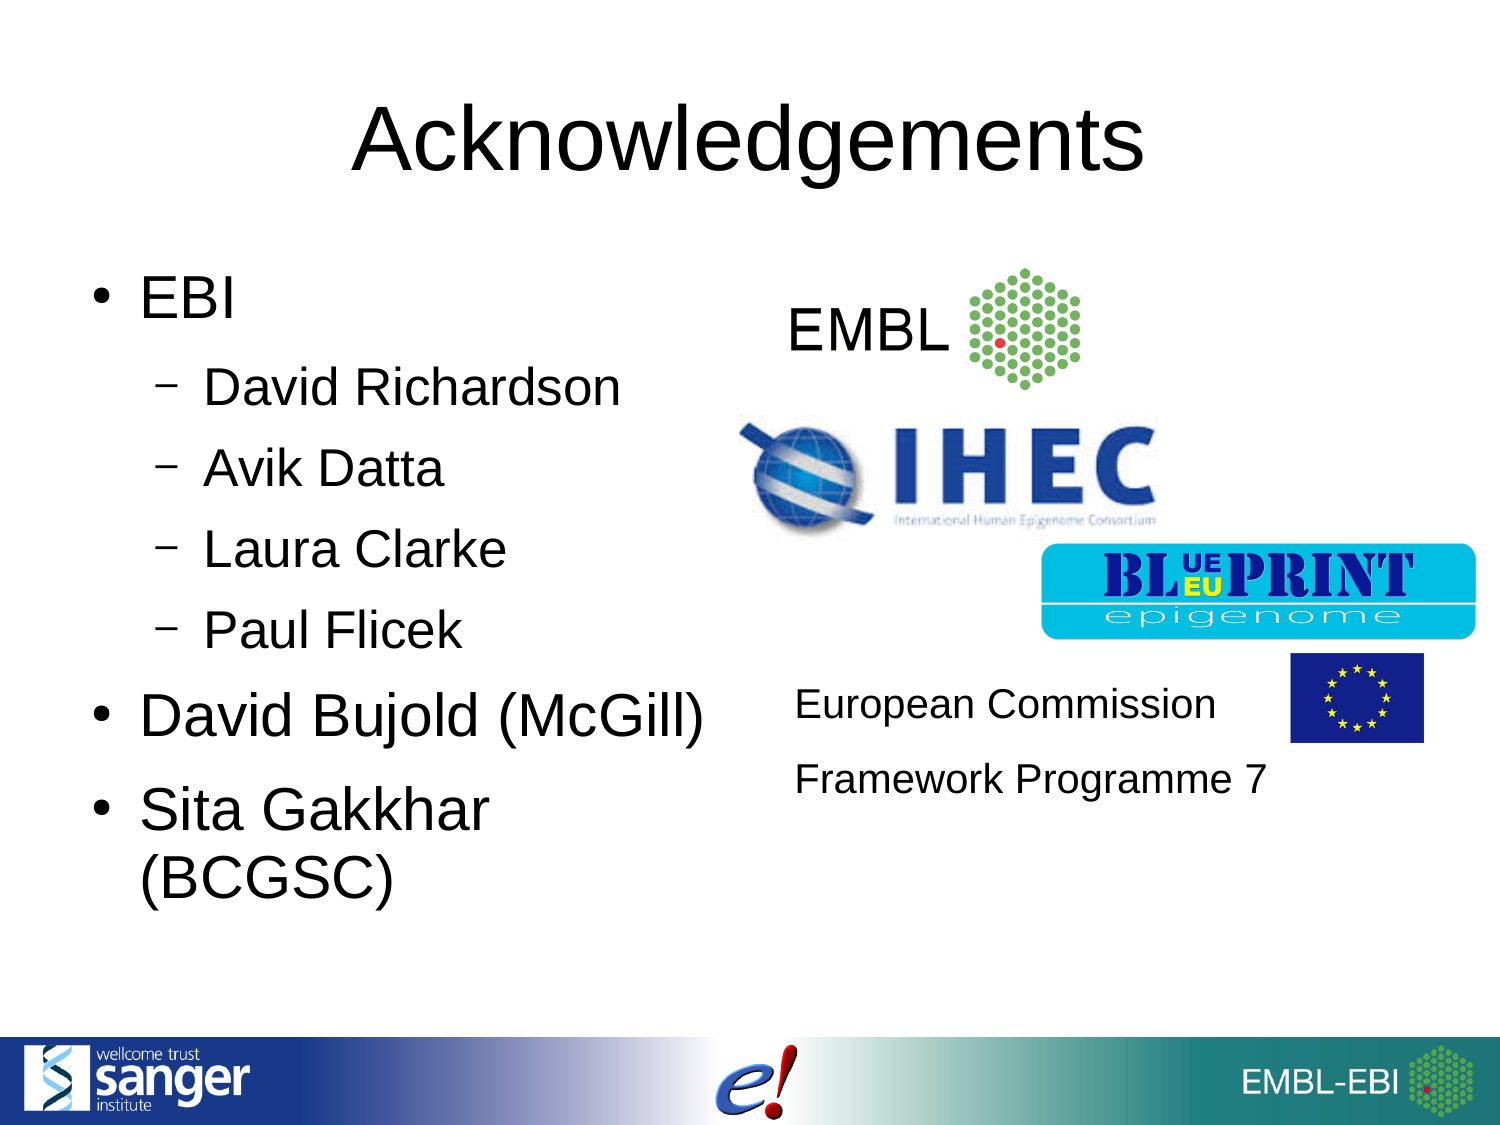

# Acknowledgements
EBI
David Richardson
Avik Datta
Laura Clarke
Paul Flicek
David Bujold (McGill)
Sita Gakkhar (BCGSC)
European Commission
Framework Programme 7